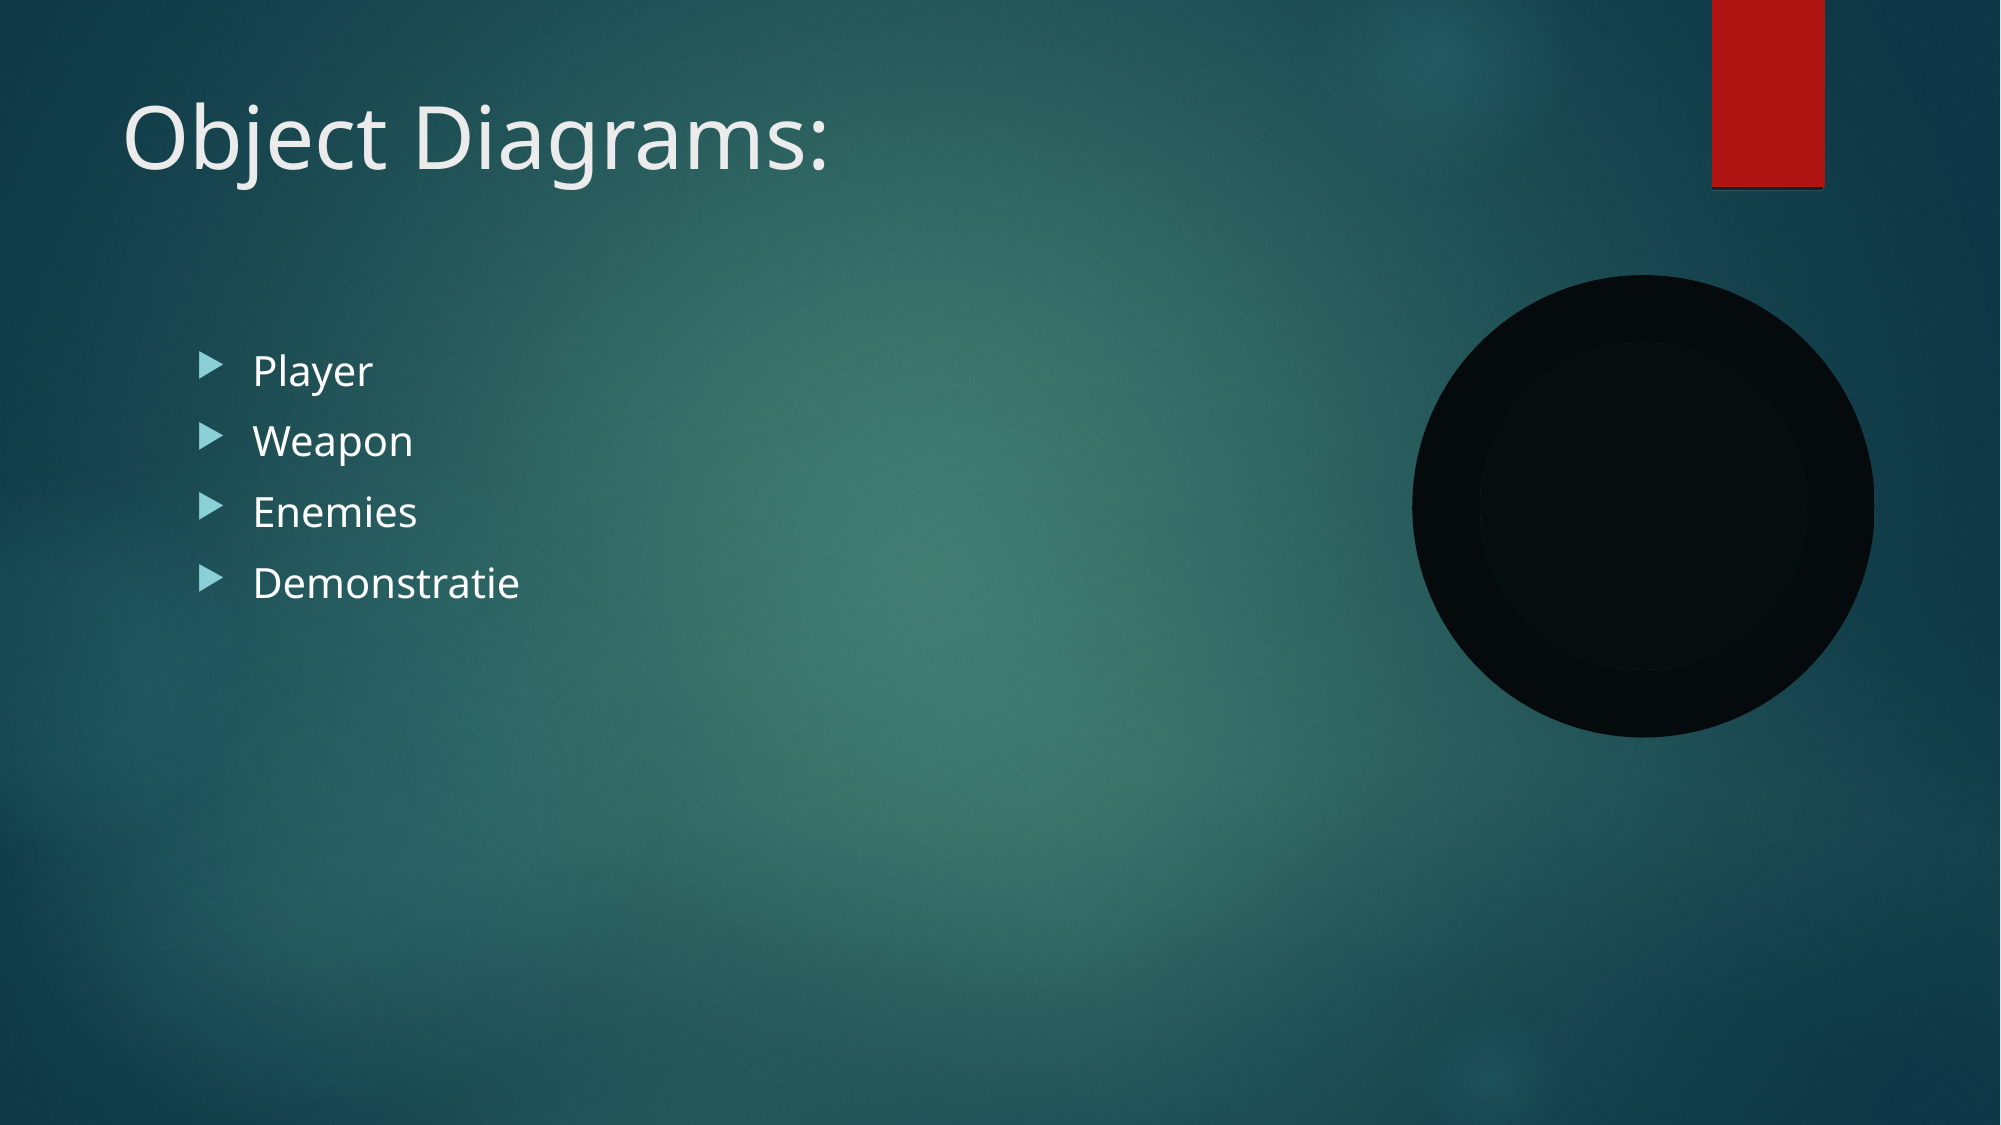

# Object Diagrams:
Player
Weapon
Enemies
Demonstratie